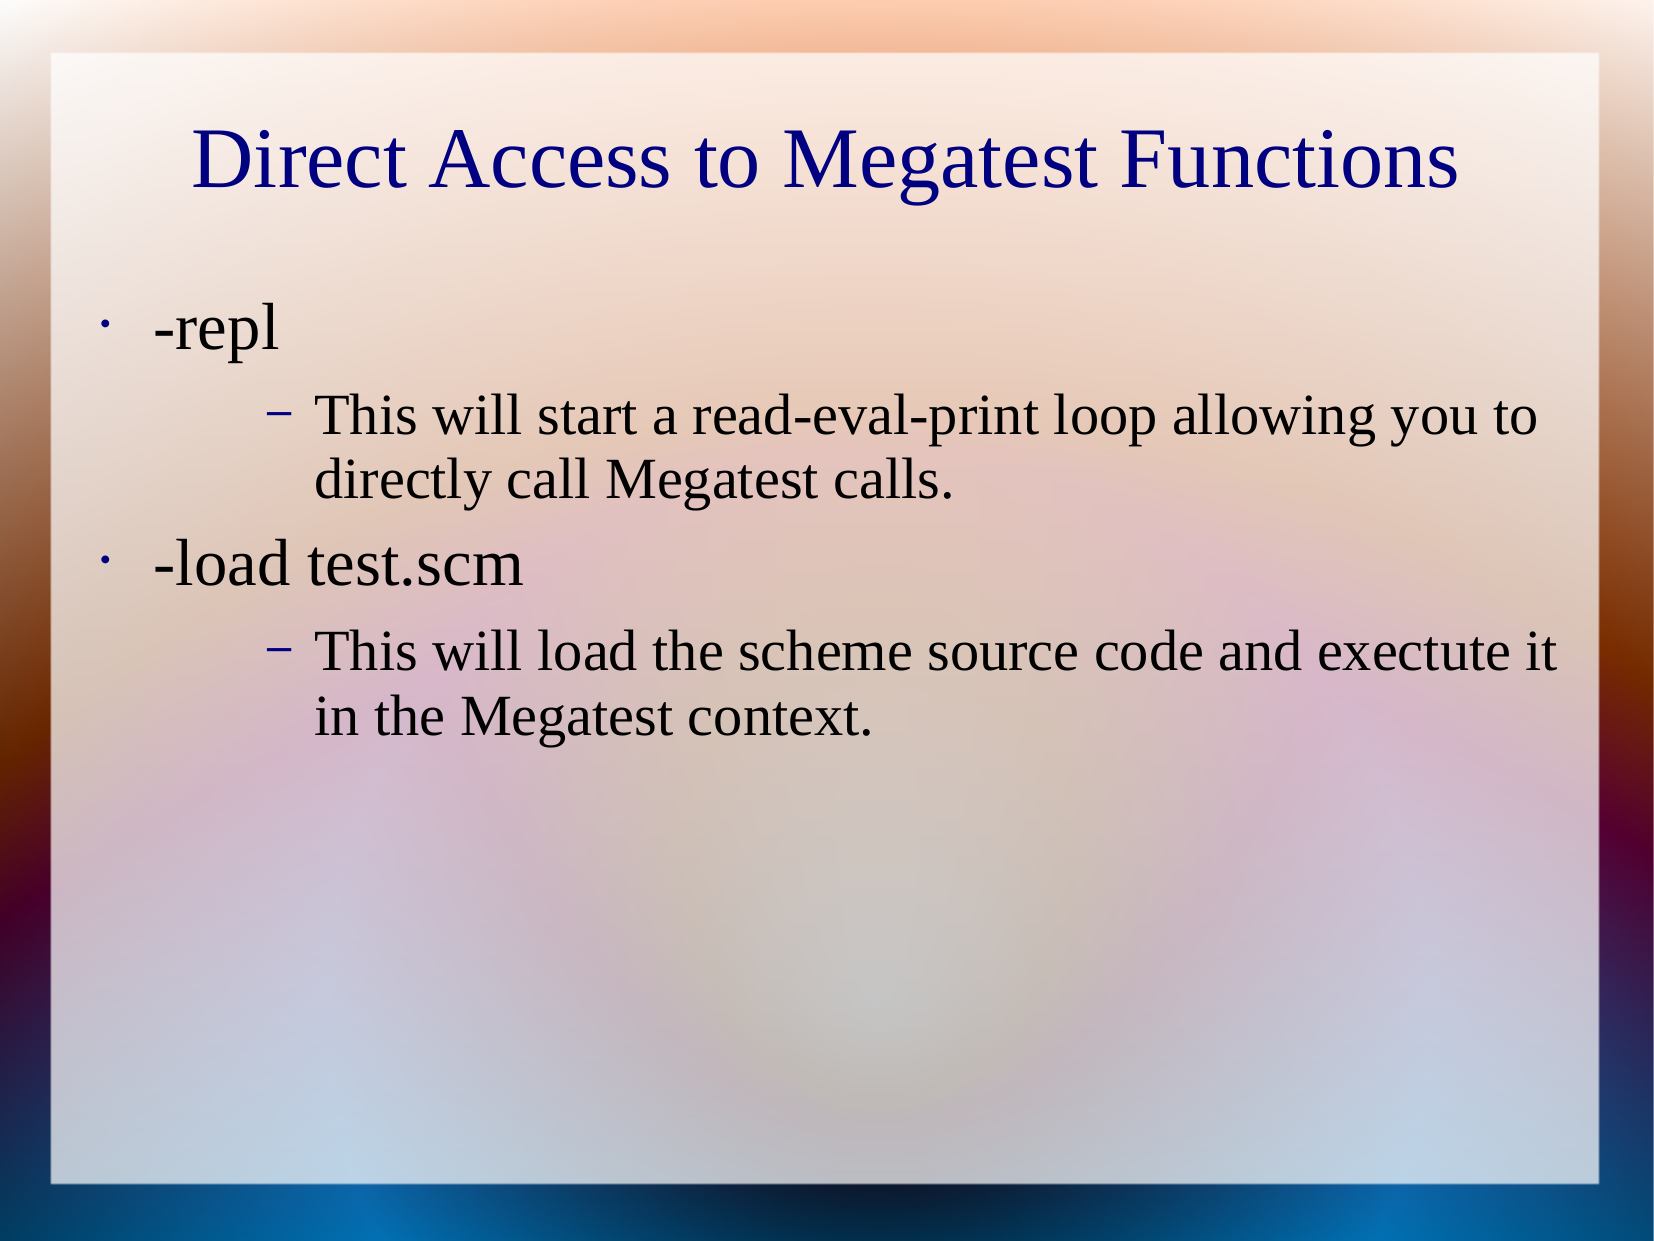

# Direct Access to Megatest Functions
-repl
This will start a read-eval-print loop allowing you to directly call Megatest calls.
-load test.scm
This will load the scheme source code and exectute it in the Megatest context.